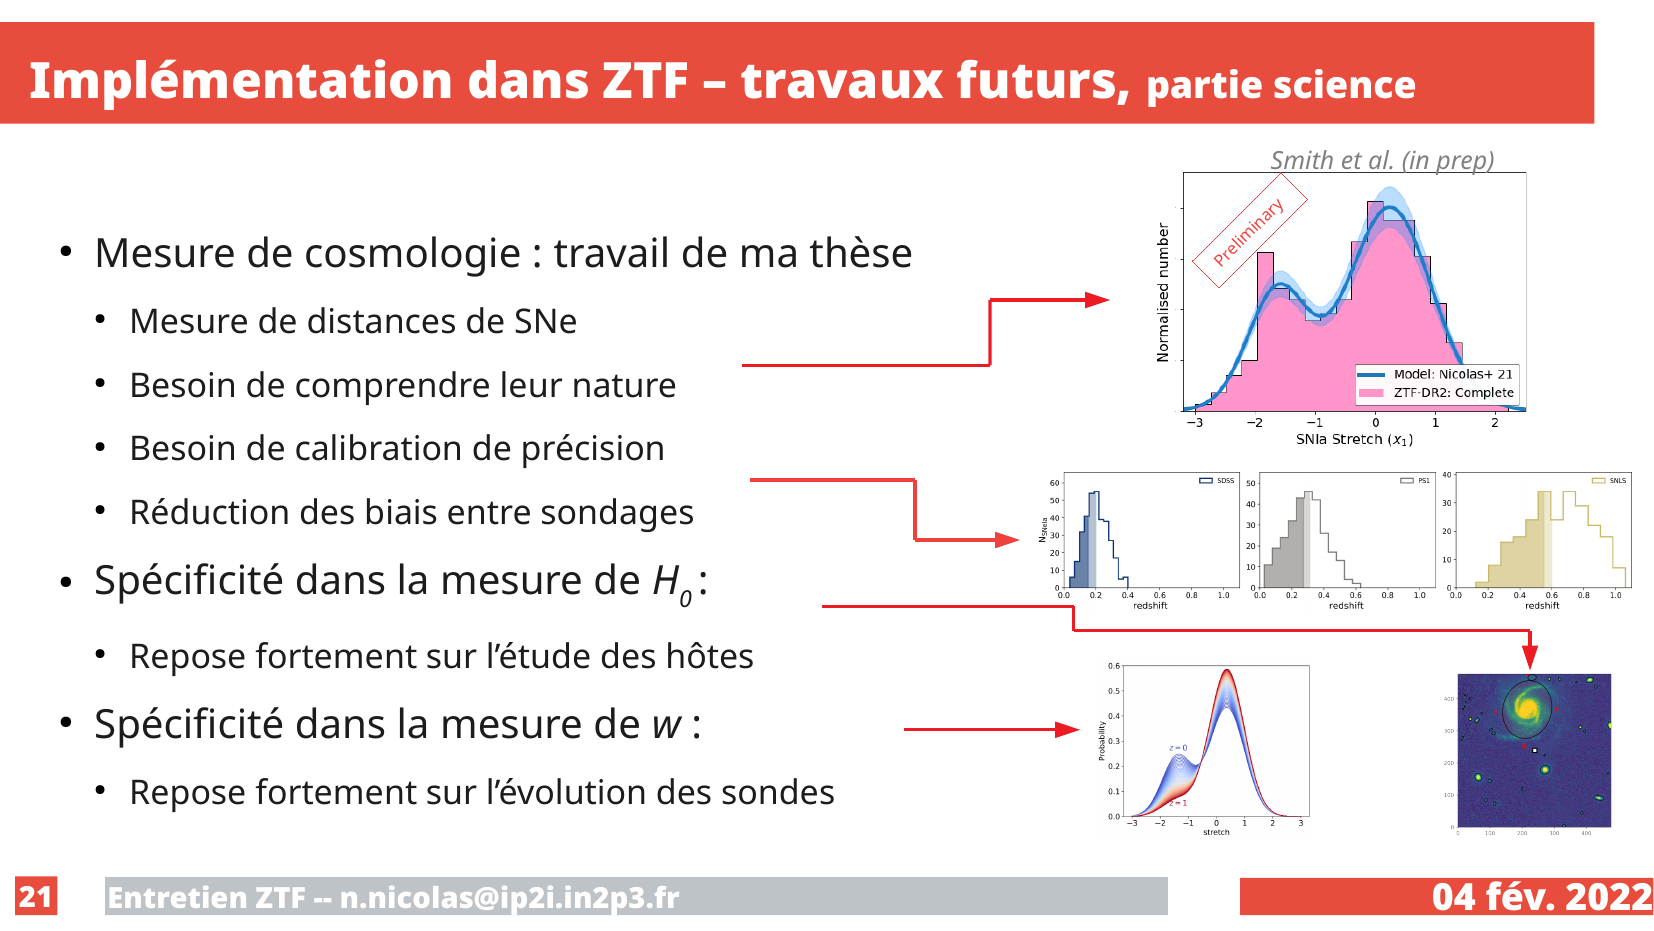

# Implémentation dans ZTF – travaux futurs, partie science
Smith et al. (in prep)
Preliminary
Mesure de cosmologie : travail de ma thèse
Mesure de distances de SNe
Besoin de comprendre leur nature
Besoin de calibration de précision
Réduction des biais entre sondages
Spécificité dans la mesure de H0 :
Repose fortement sur l’étude des hôtes
Spécificité dans la mesure de w :
Repose fortement sur l’évolution des sondes
21
Entretien ZTF -- n.nicolas@ip2i.in2p3.fr
04 fév. 2022